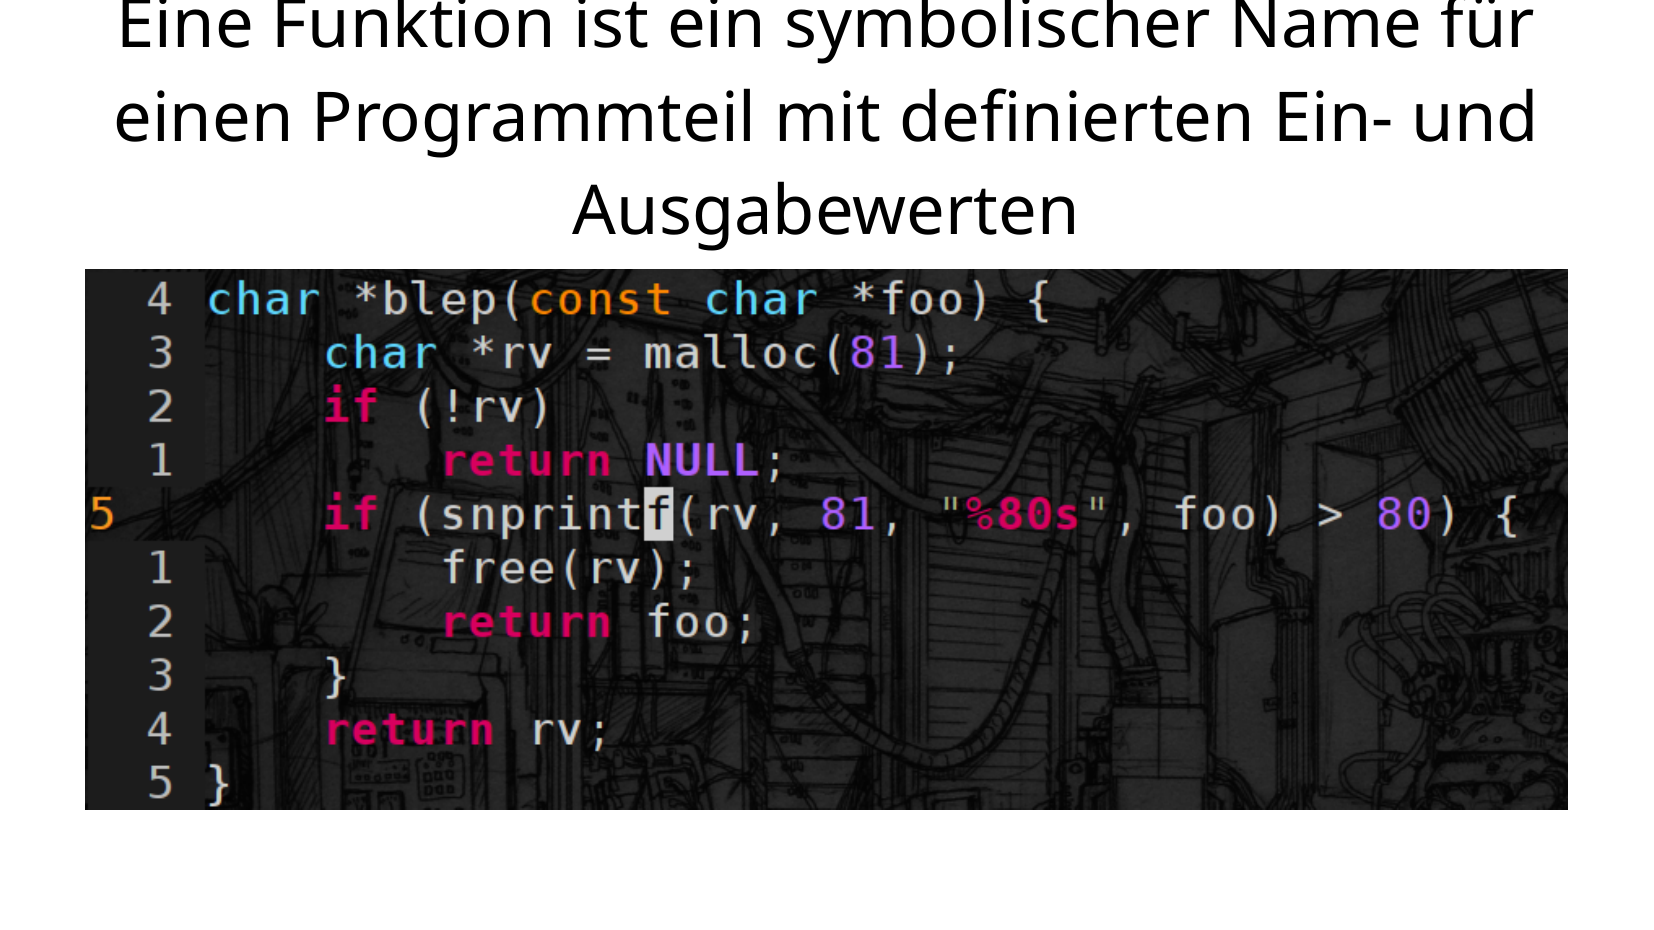

# Eine Funktion ist ein symbolischer Name für einen Programmteil mit definierten Ein- und Ausgabewerten